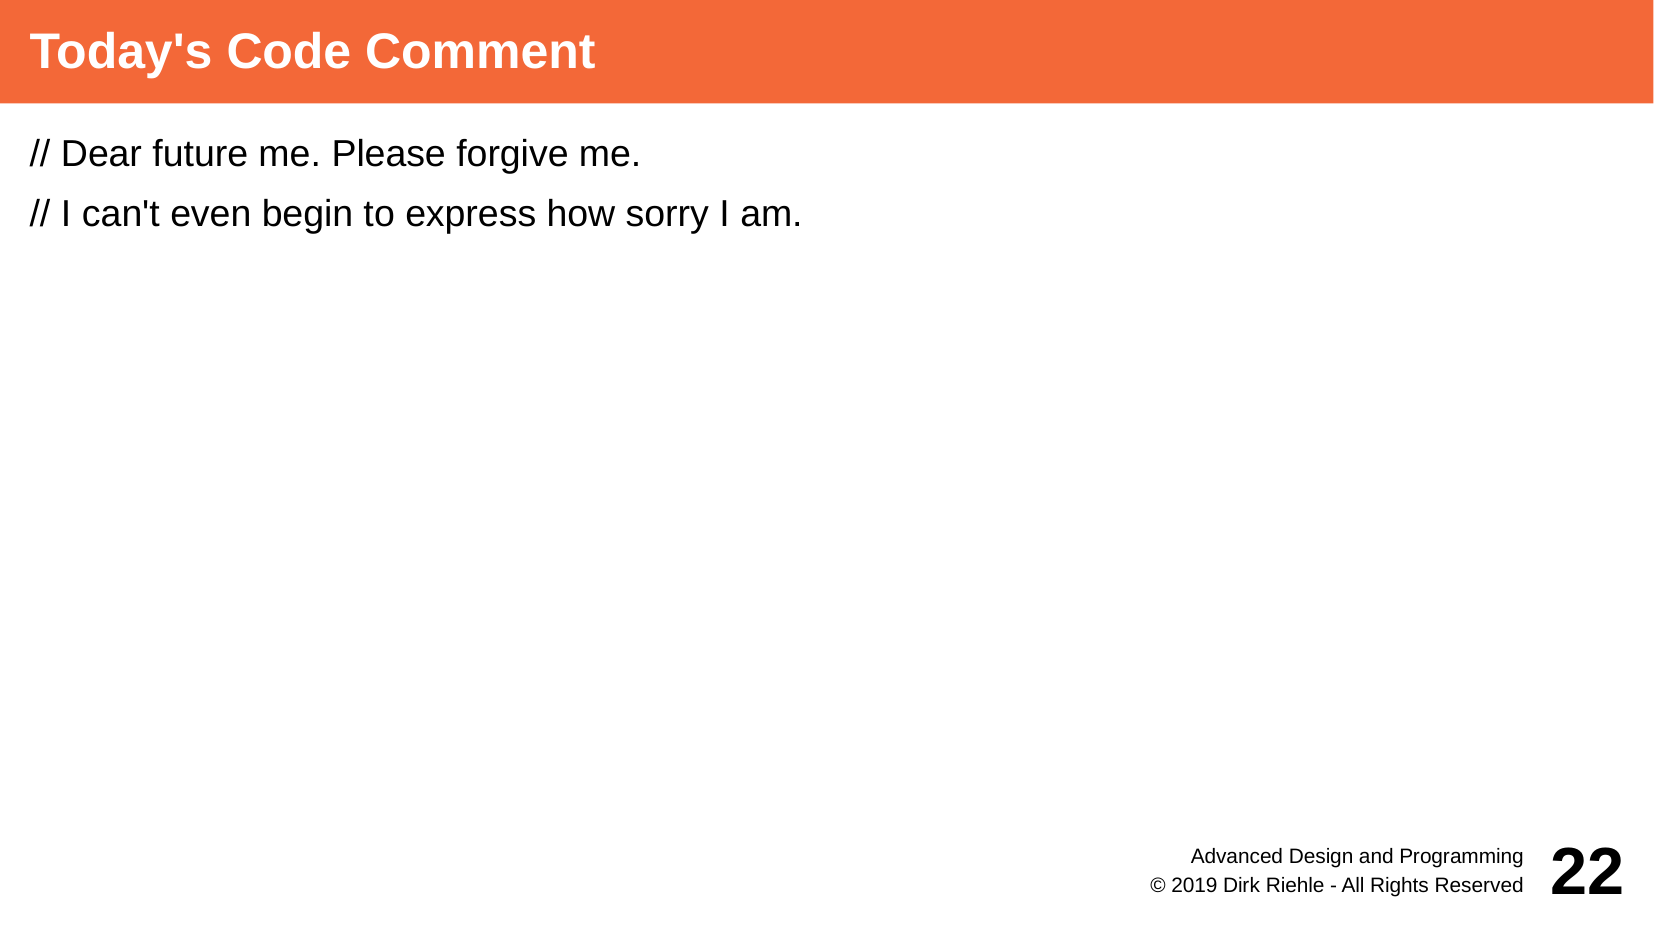

# Today's Code Comment
// Dear future me. Please forgive me.
// I can't even begin to express how sorry I am.
Advanced Design and Programming
22
© 2019 Dirk Riehle - All Rights Reserved